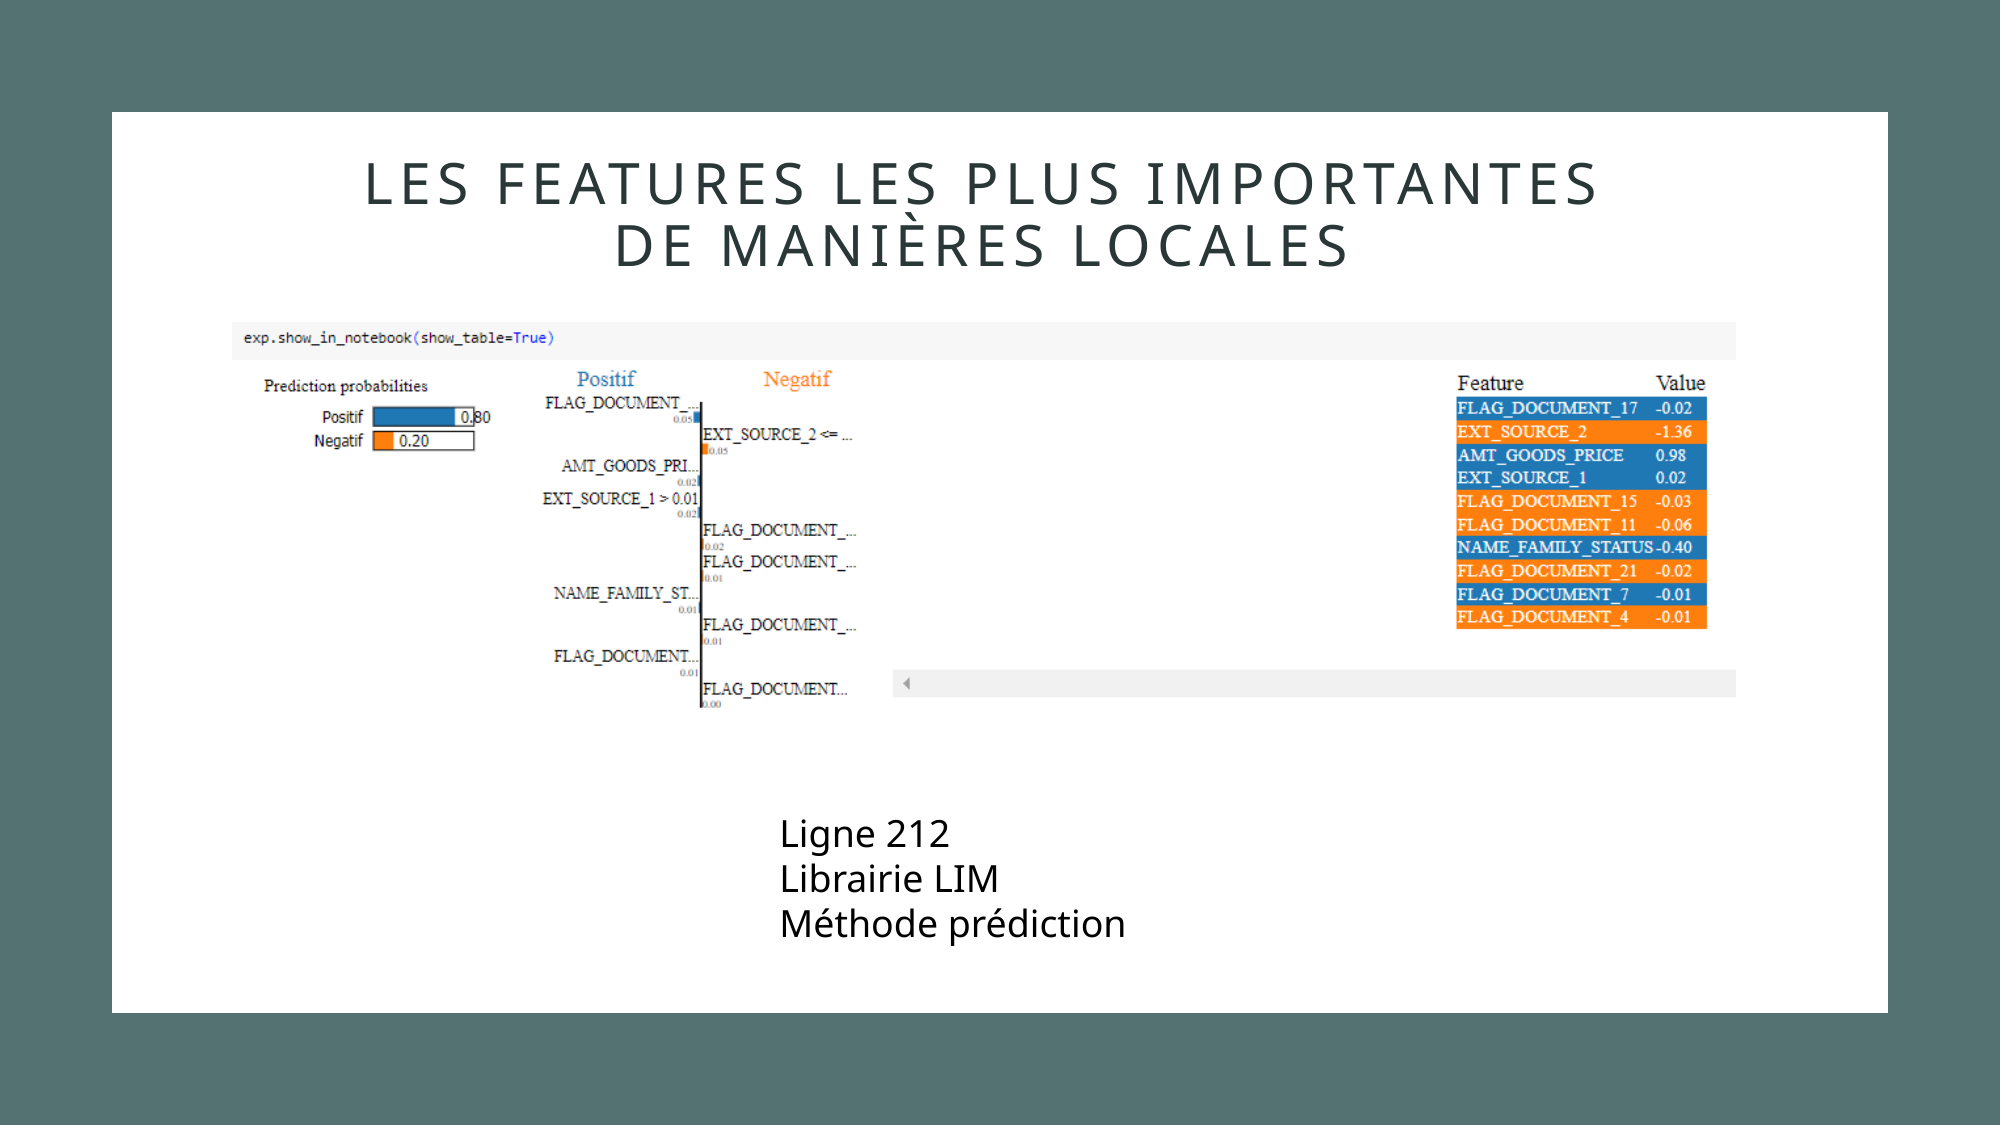

# Les Features les plus importantes de manières locales
Ligne 212
Librairie LIM
Méthode prédiction